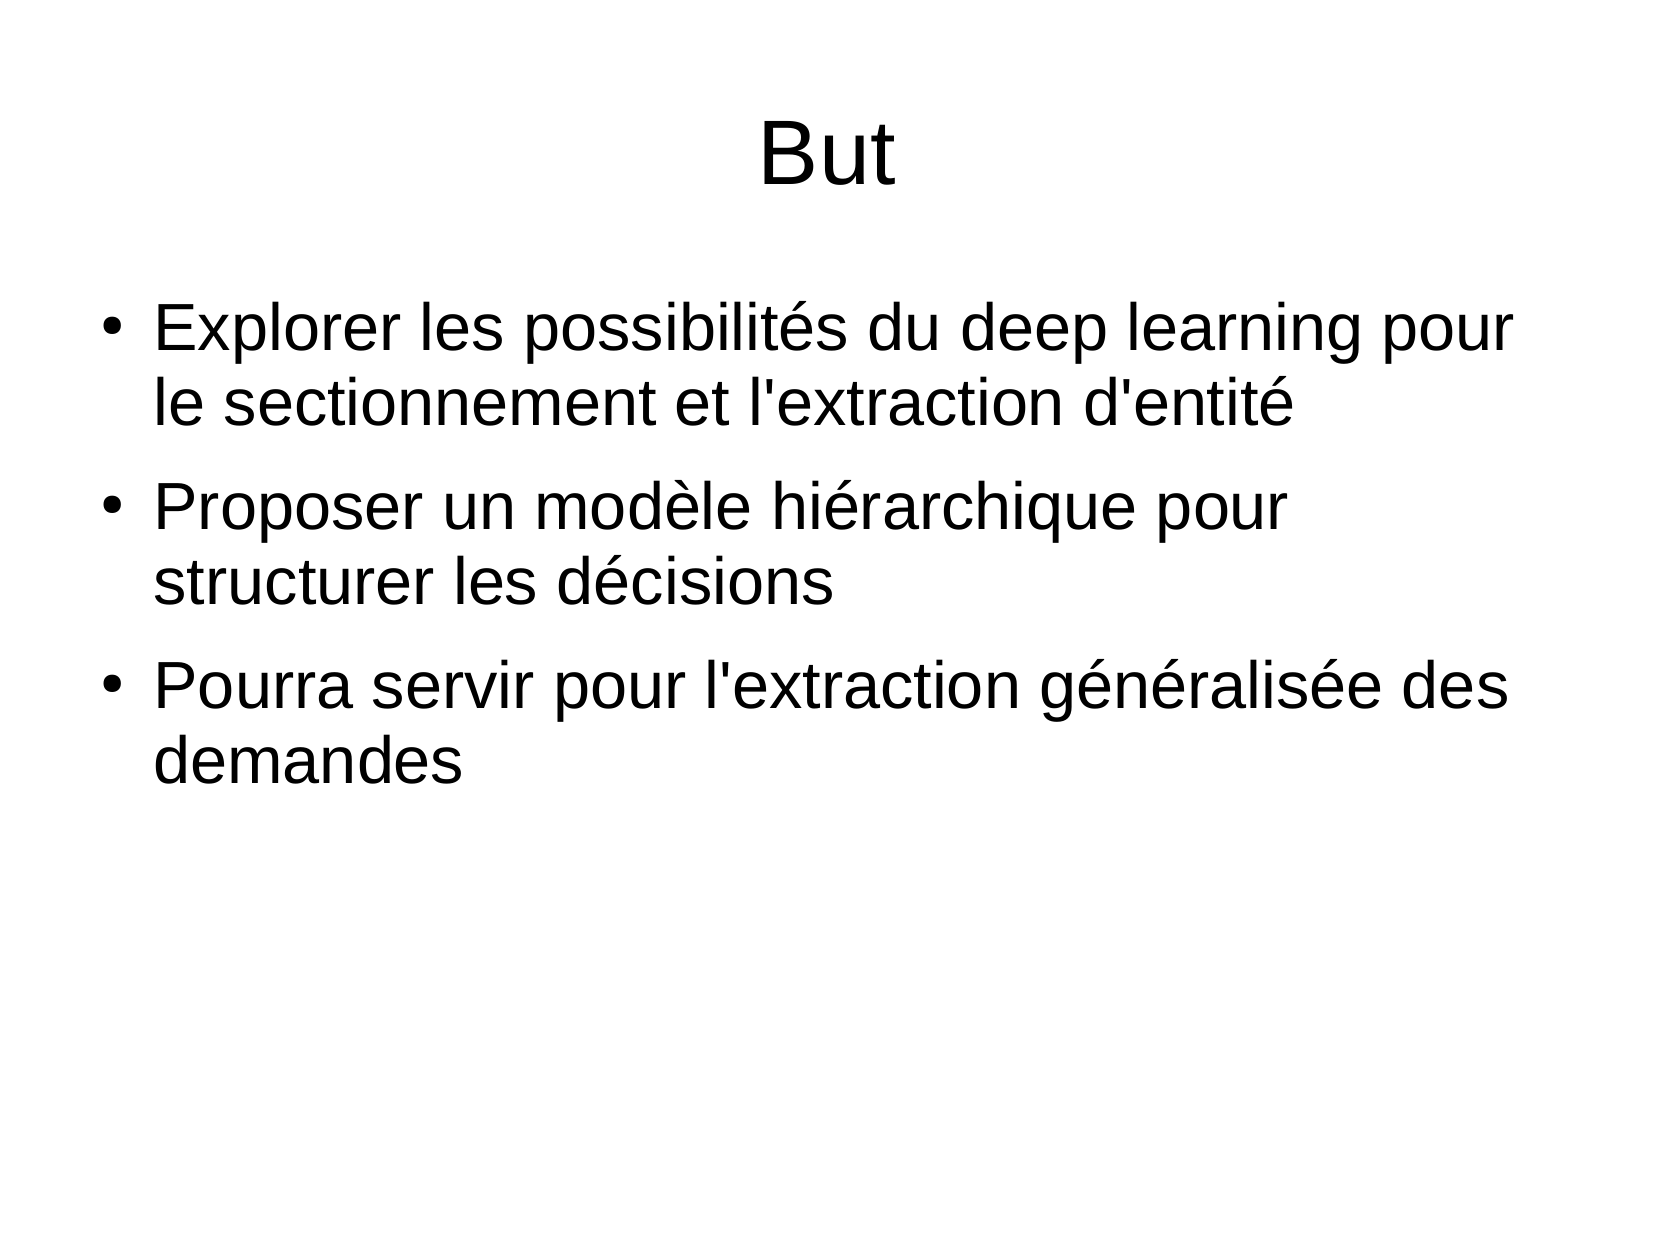

# But
Explorer les possibilités du deep learning pour le sectionnement et l'extraction d'entité
Proposer un modèle hiérarchique pour structurer les décisions
Pourra servir pour l'extraction généralisée des demandes